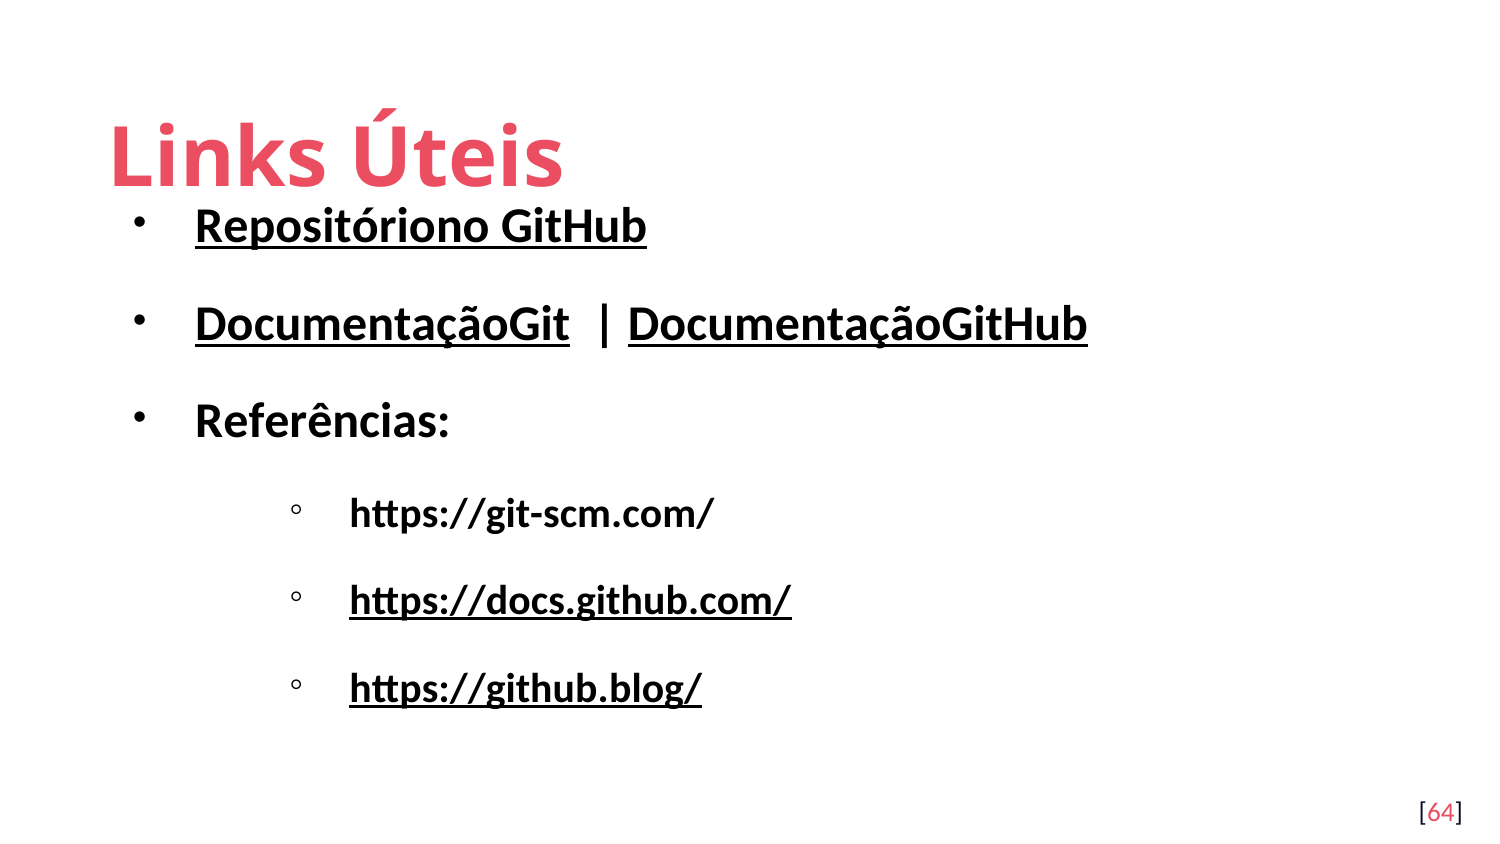

Links Úteis
Repositóriono GitHub
DocumentaçãoGit | DocumentaçãoGitHub
Referências:
https://git-scm.com/
https://docs.github.com/
https://github.blog/